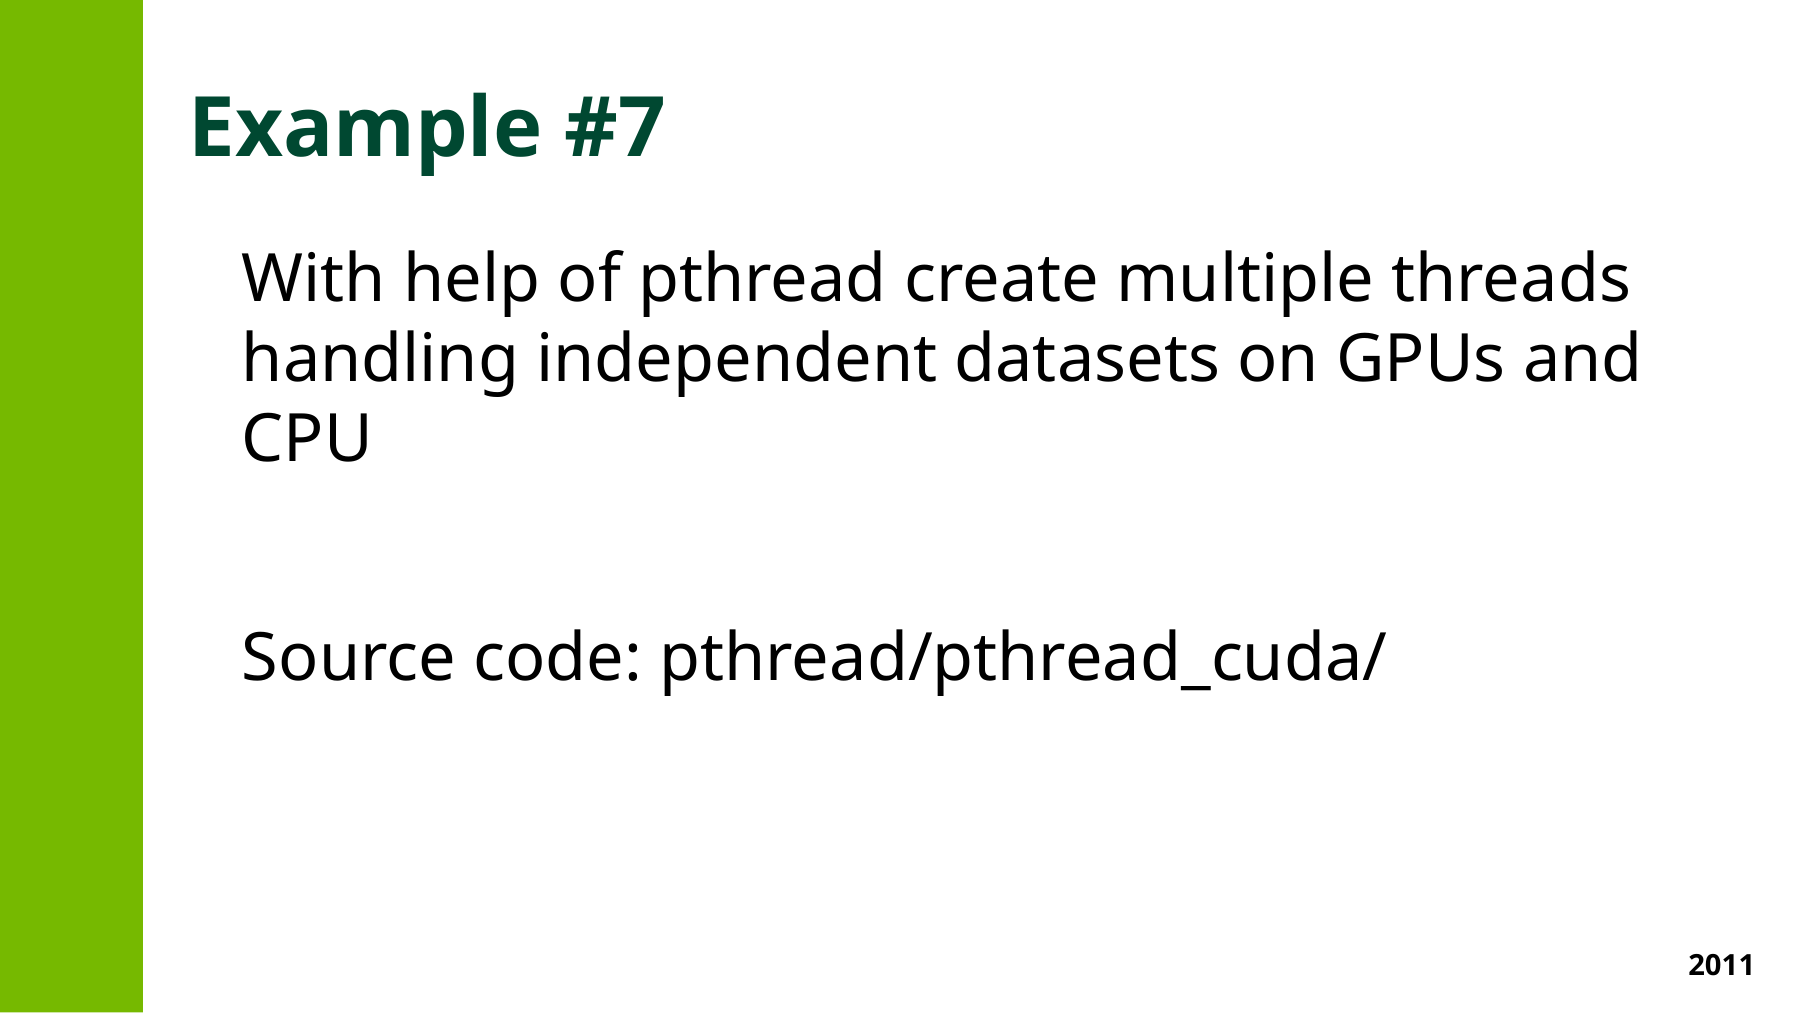

Example #7
# With help of pthread create multiple threads handling independent datasets on GPUs and CPU
Source code: pthread/pthread_cuda/